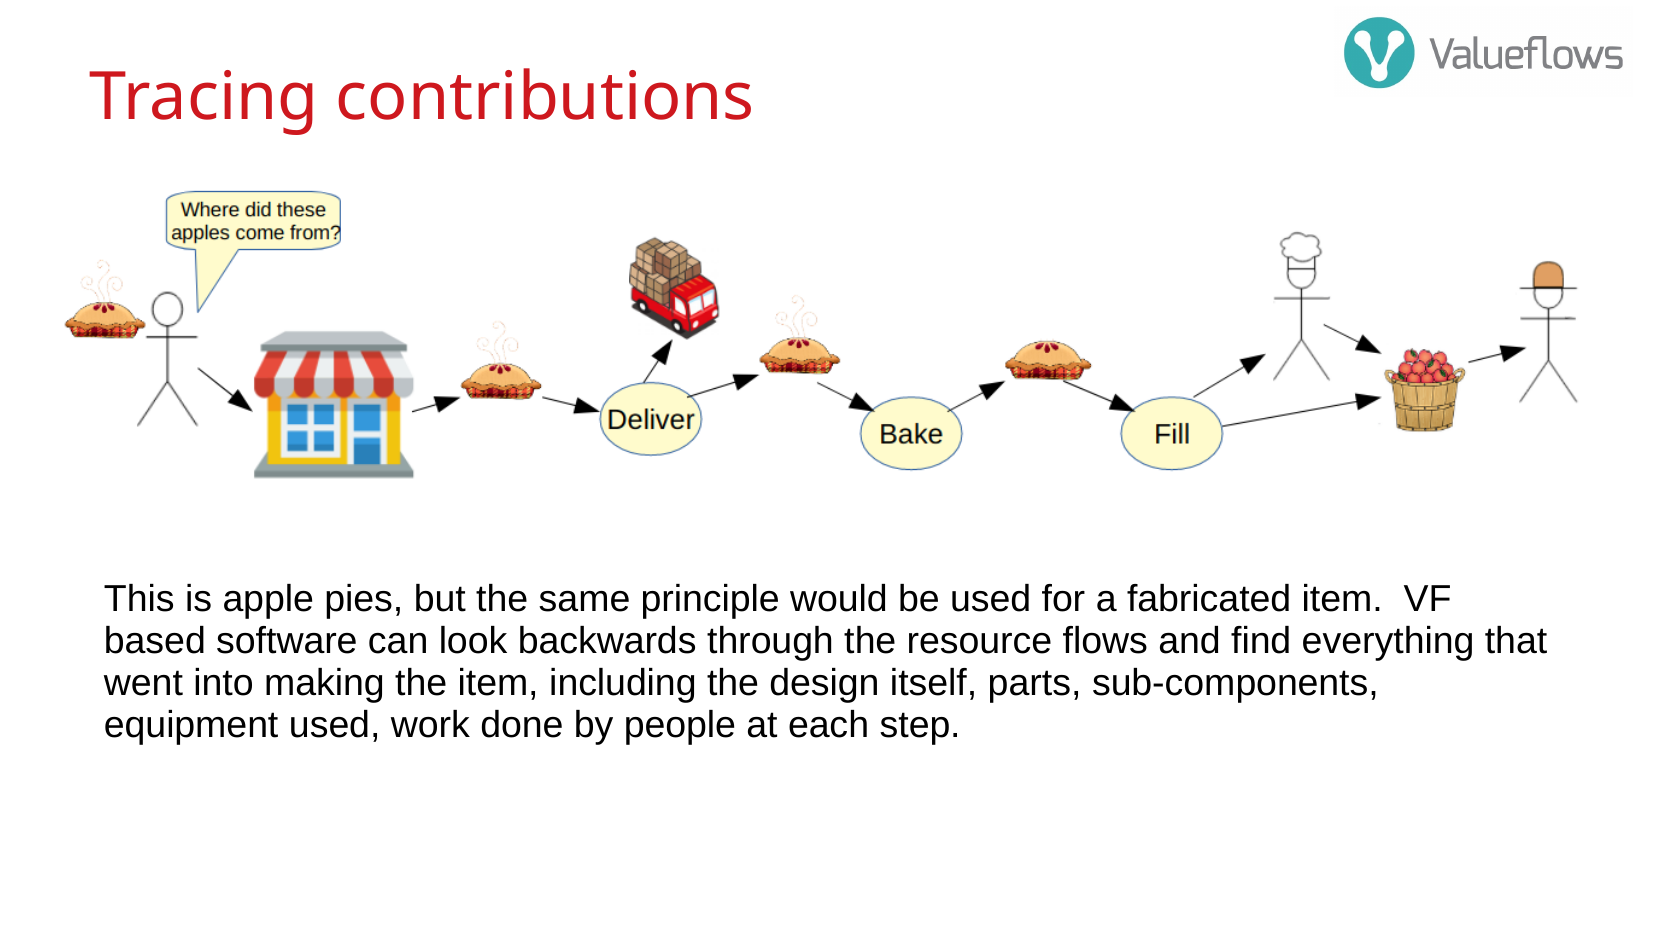

Tracing contributions
This is apple pies, but the same principle would be used for a fabricated item. VF
based software can look backwards through the resource flows and find everything that went into making the item, including the design itself, parts, sub-components,
equipment used, work done by people at each step.